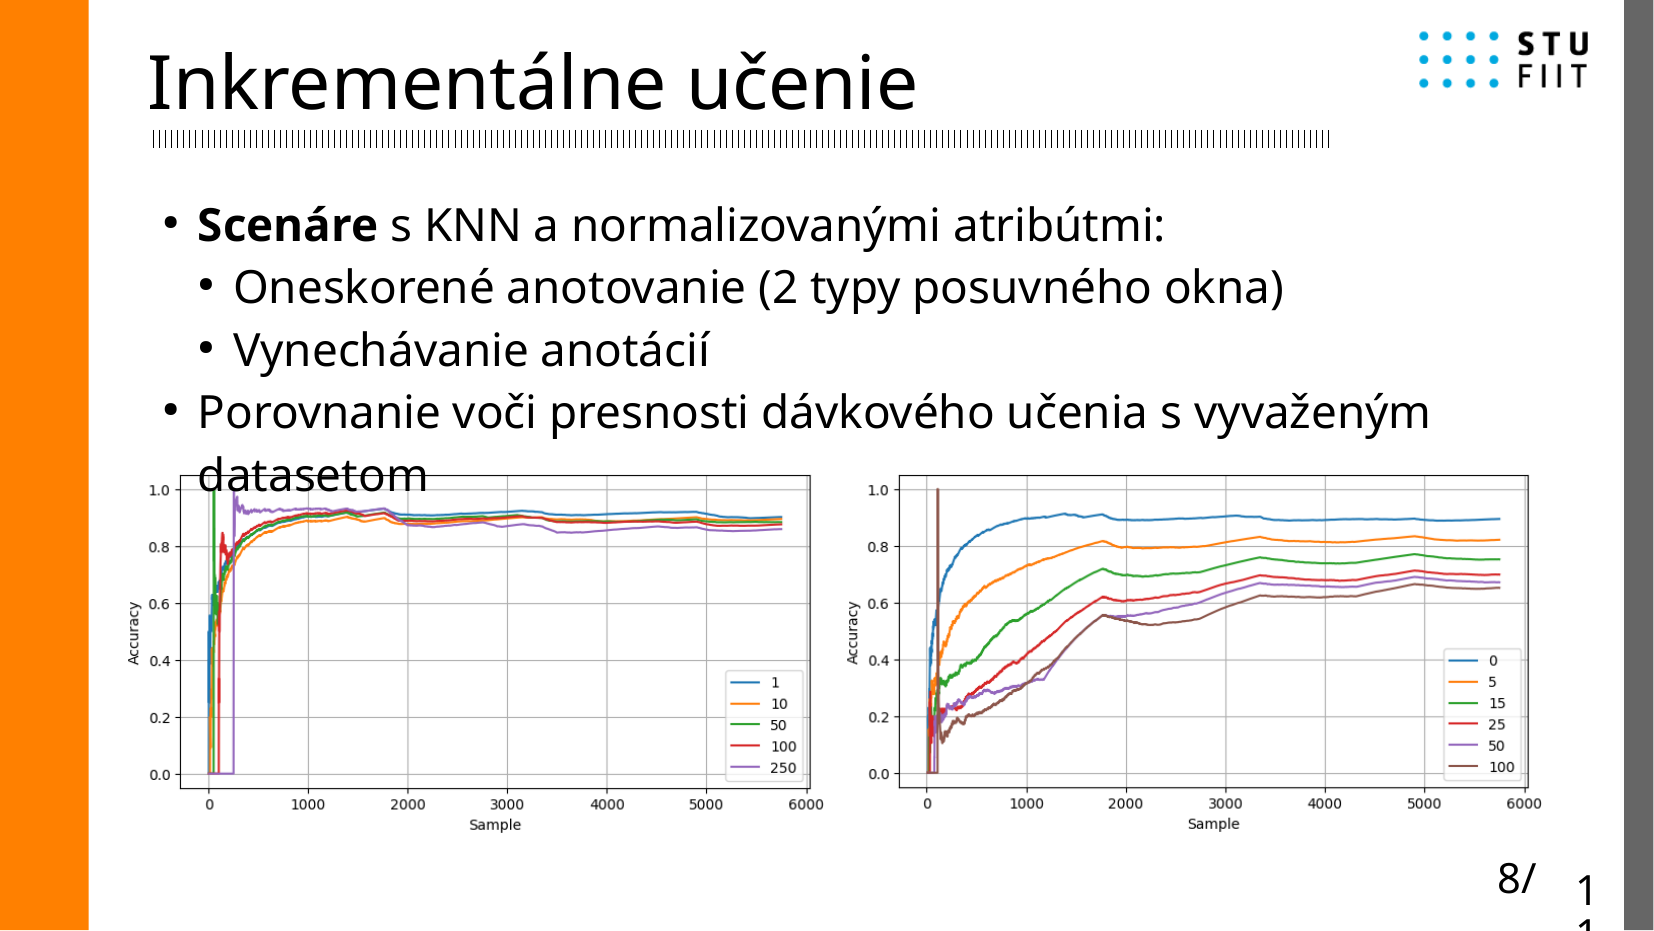

# Inkrementálne učenie
Scenáre s KNN a normalizovanými atribútmi:
Oneskorené anotovanie (2 typy posuvného okna)
Vynechávanie anotácií
Porovnanie voči presnosti dávkového učenia s vyvaženým datasetom
11